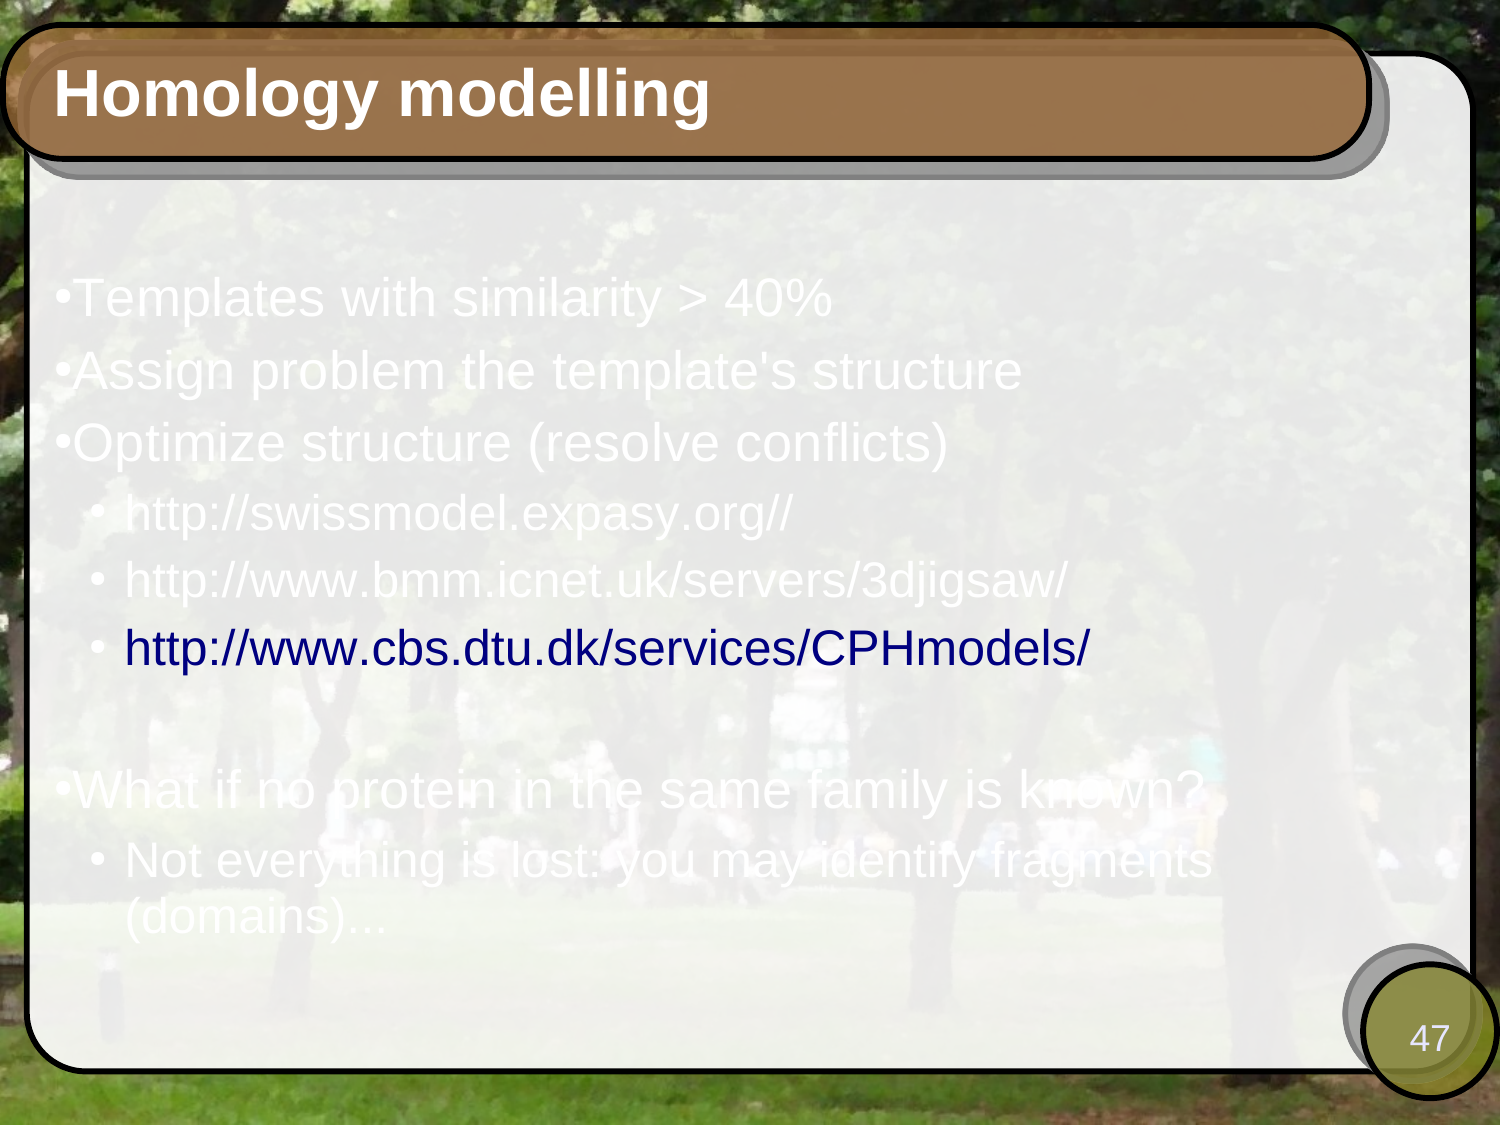

# Homology modelling
Templates with similarity > 40%
Assign problem the template's structure
Optimize structure (resolve conflicts)
http://swissmodel.expasy.org//
http://www.bmm.icnet.uk/servers/3djigsaw/
http://www.cbs.dtu.dk/services/CPHmodels/
What if no protein in the same family is known?
Not everything is lost: you may identify fragments (domains)...
47